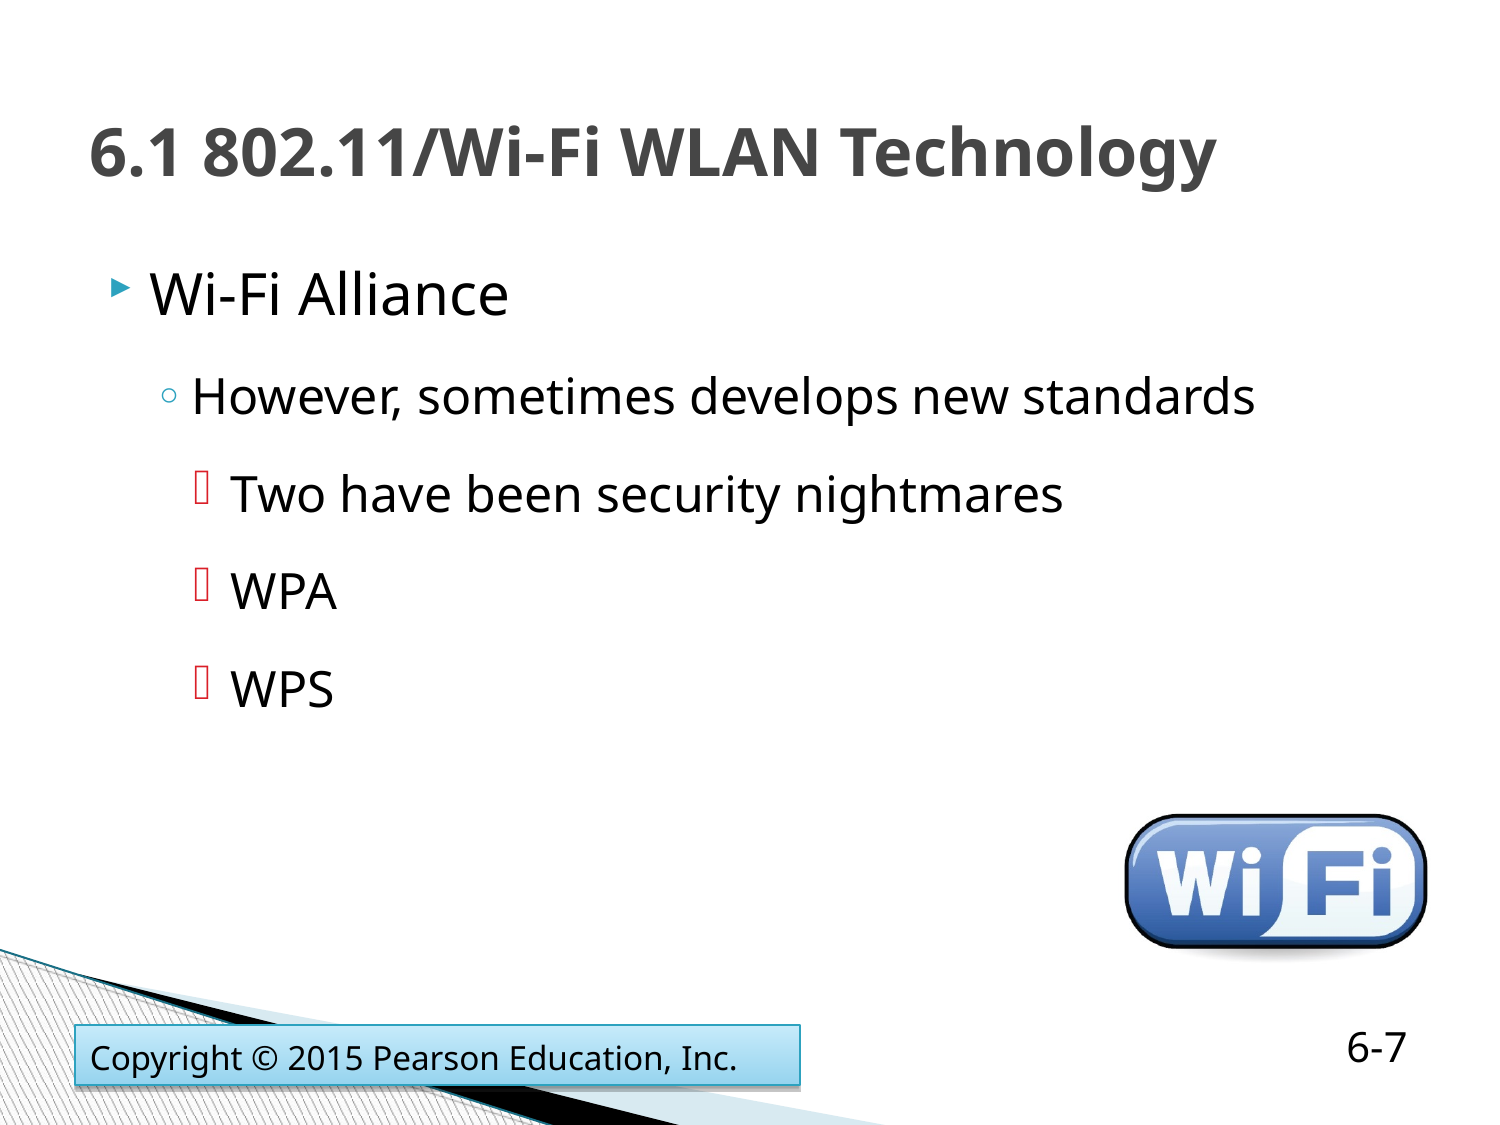

6.1 802.11/Wi-Fi WLAN Technology
# Wi-Fi Alliance
However, sometimes develops new standards
Two have been security nightmares
WPA
WPS
Copyright © 2015 Pearson Education, Inc.